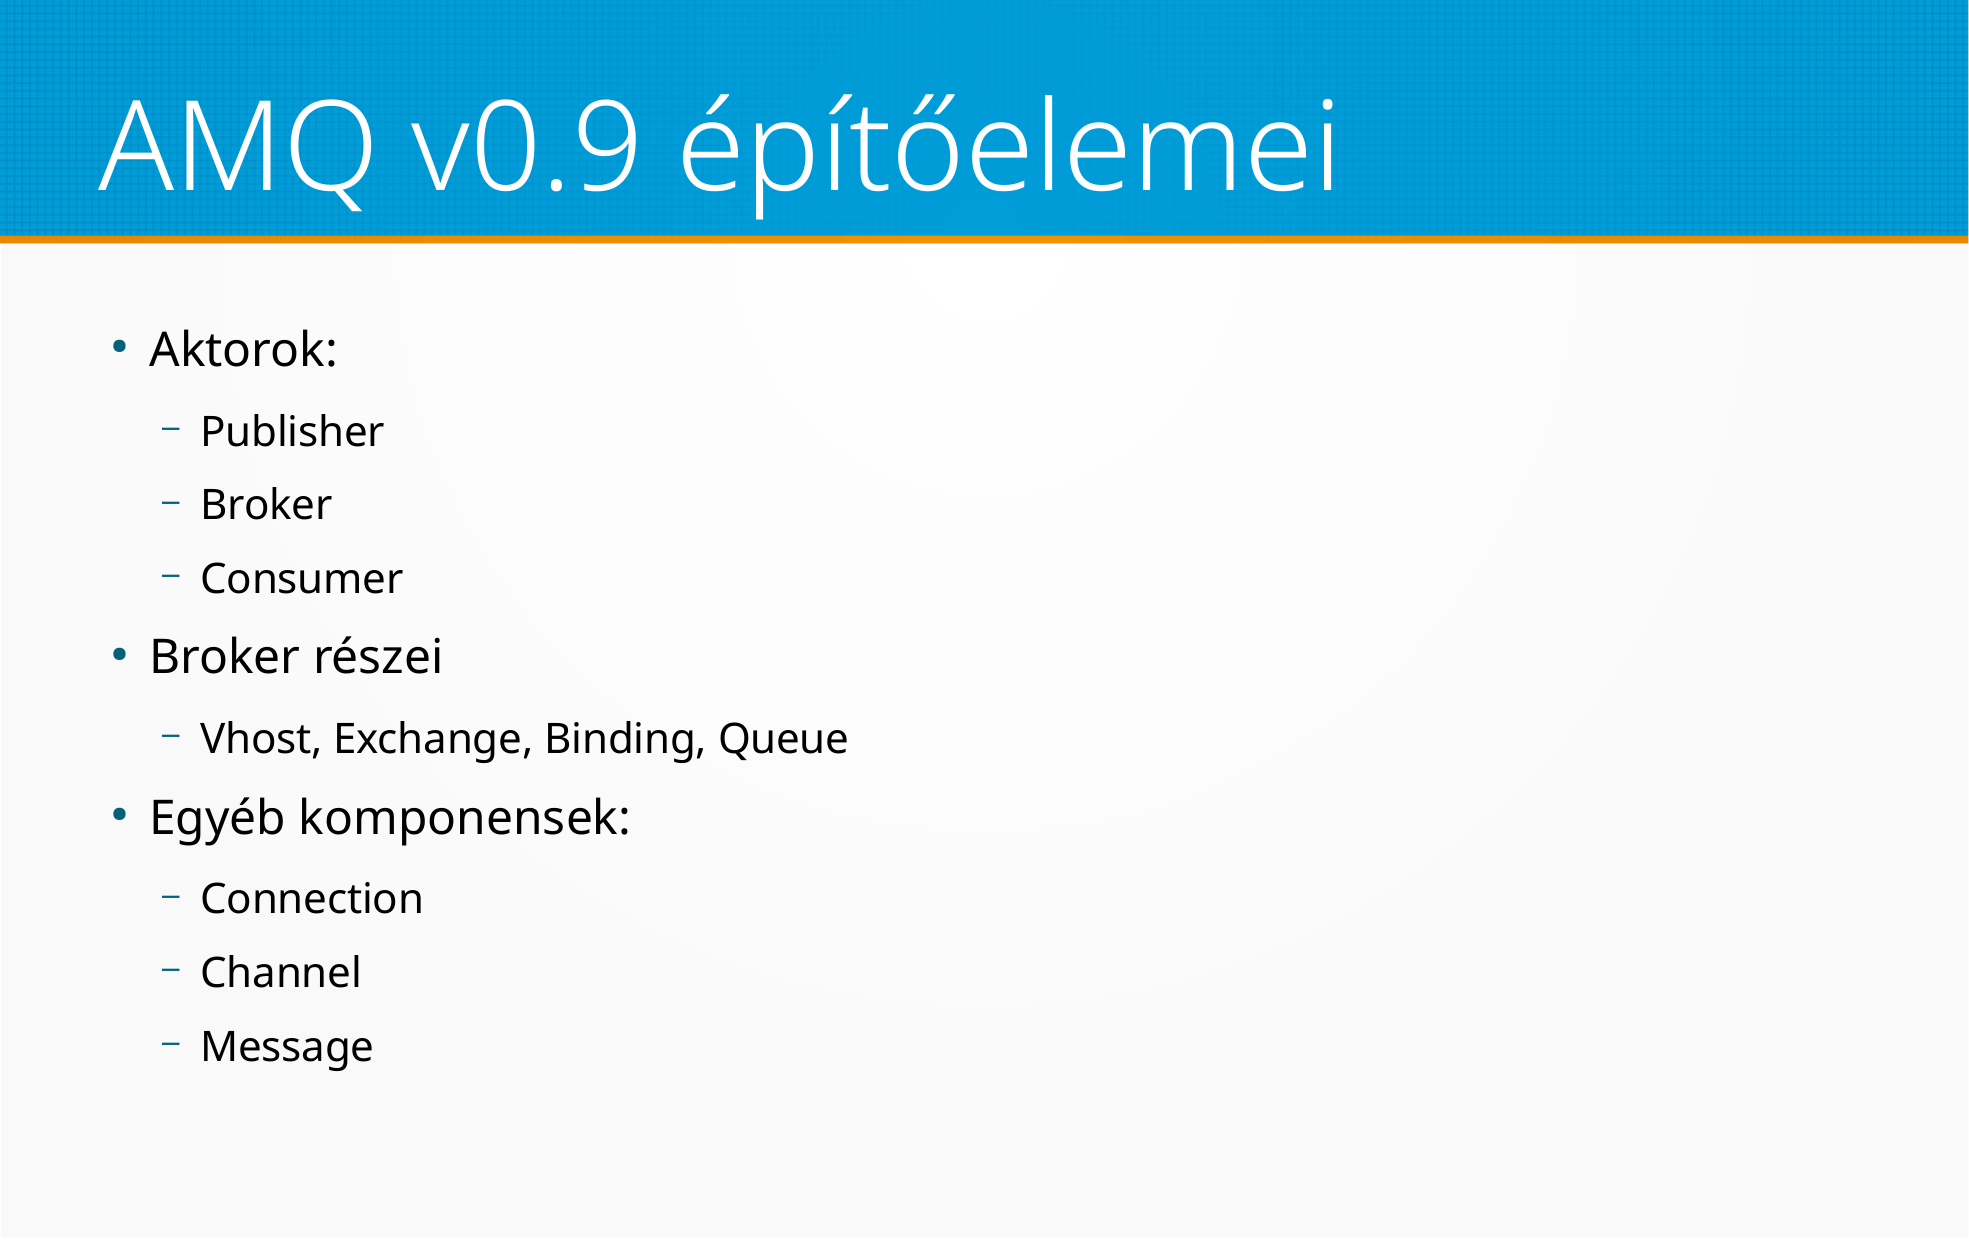

# AMQ v0.9 építőelemei
Aktorok:
Publisher
Broker
Consumer
Broker részei
Vhost, Exchange, Binding, Queue
Egyéb komponensek:
Connection
Channel
Message